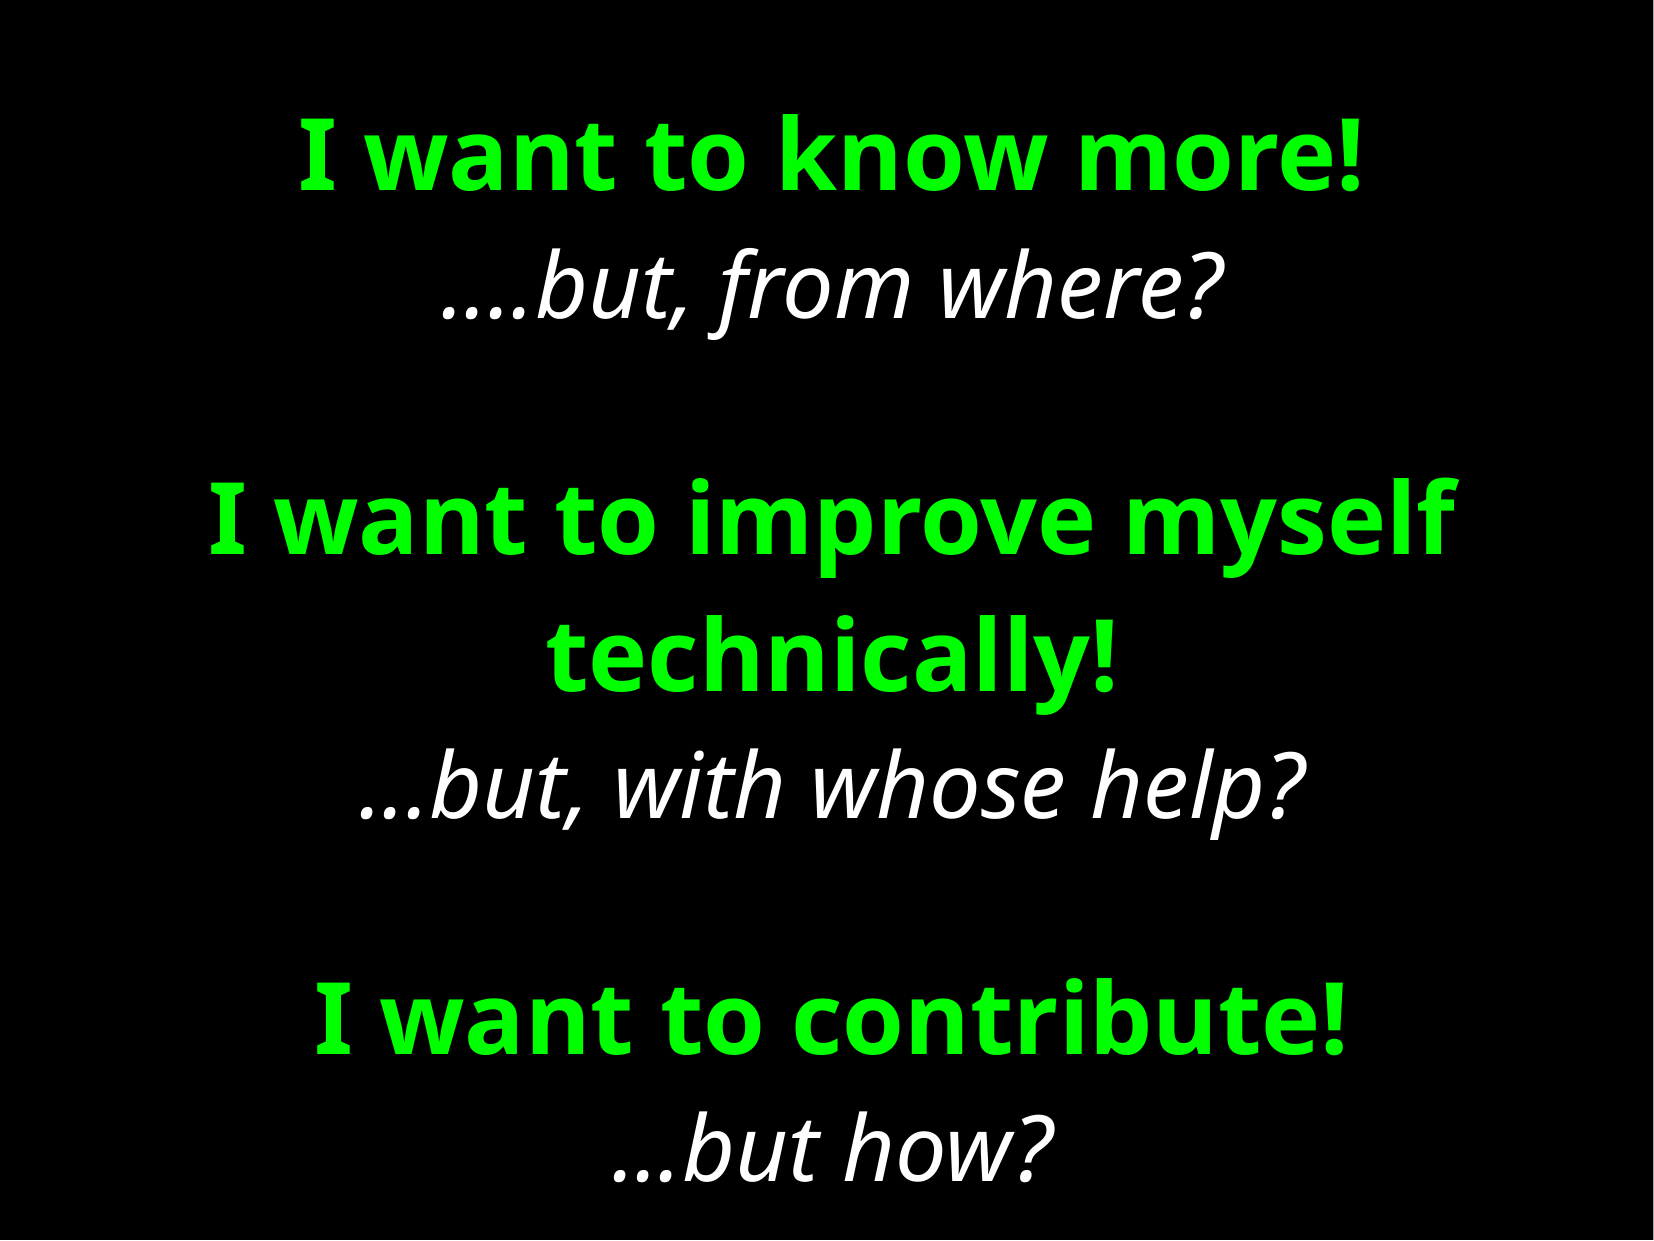

# I want to know more! ....but, from where? I want to improve myself technically! ...but, with whose help? I want to contribute! ...but how?